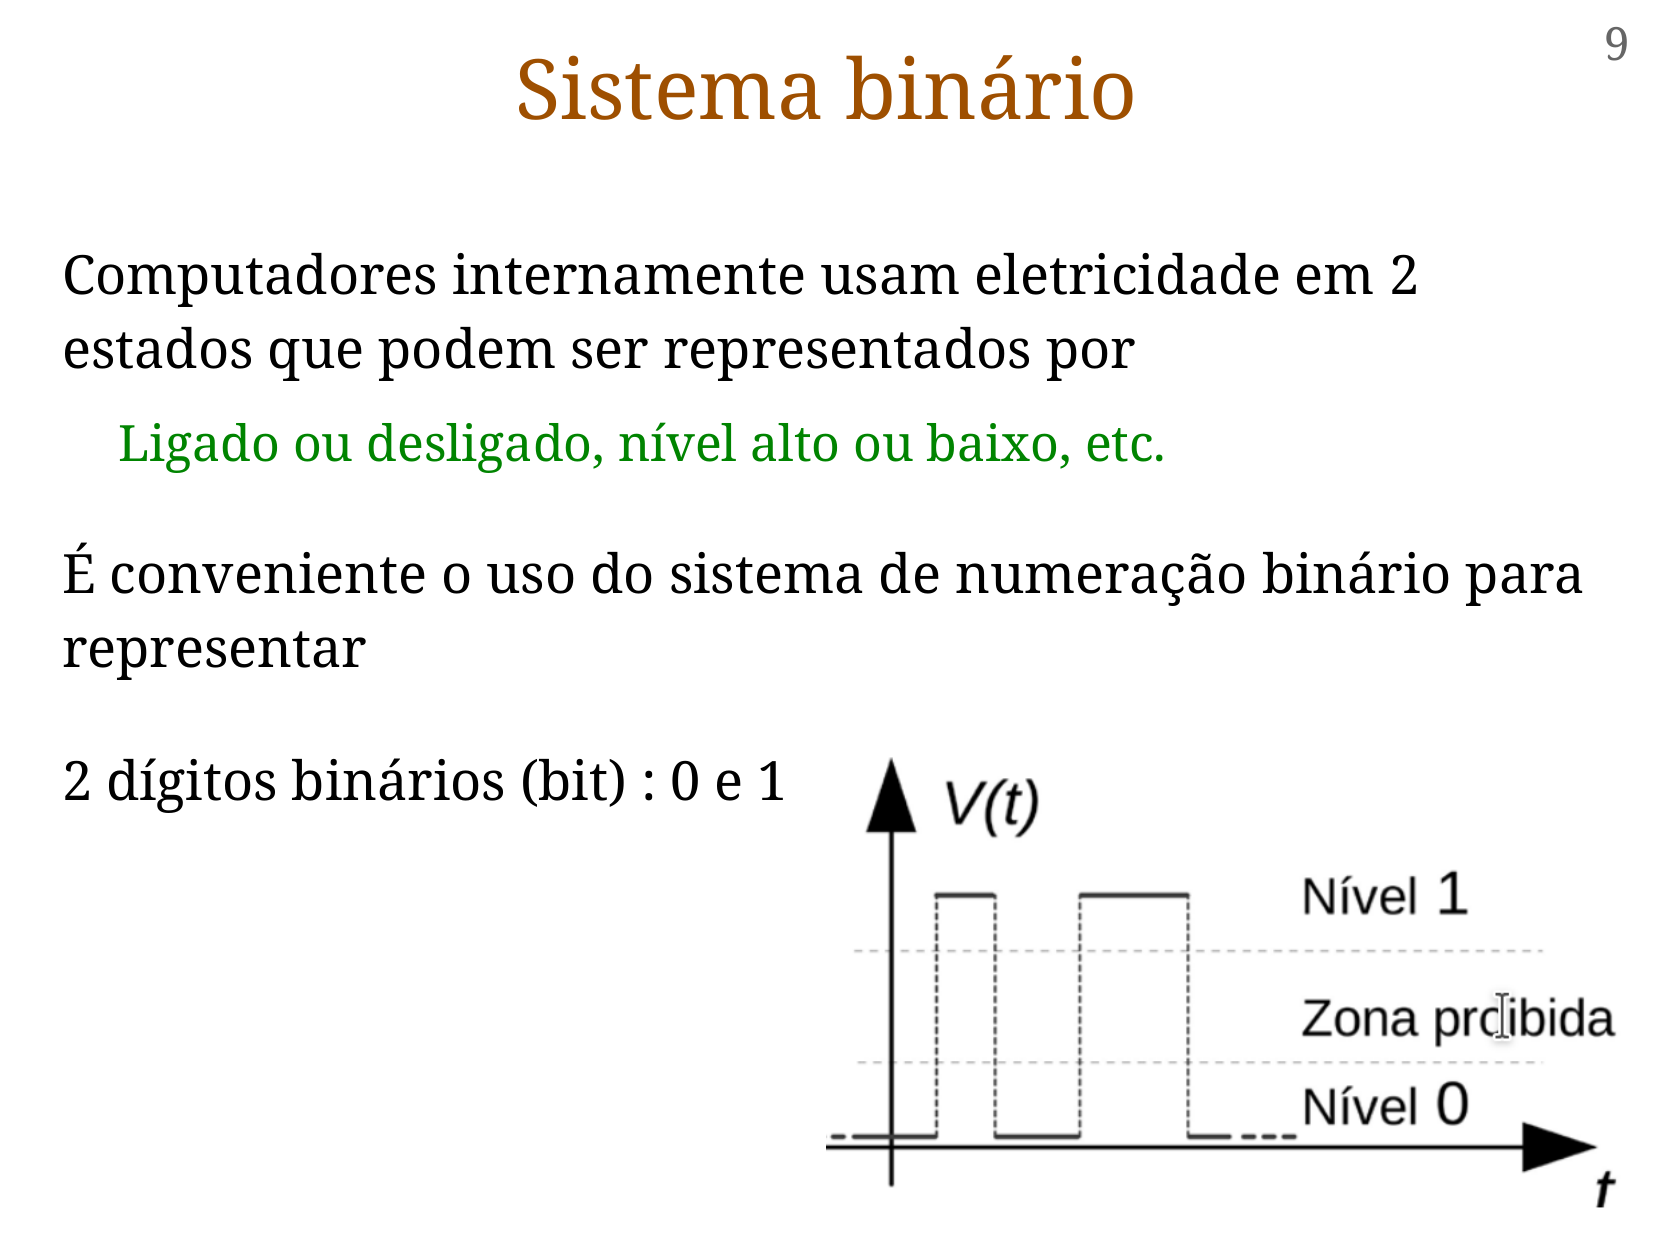

9
# Sistema binário
Computadores internamente usam eletricidade em 2 estados que podem ser representados por
Ligado ou desligado, nível alto ou baixo, etc.
É conveniente o uso do sistema de numeração binário para representar
2 dígitos binários (bit) : 0 e 1